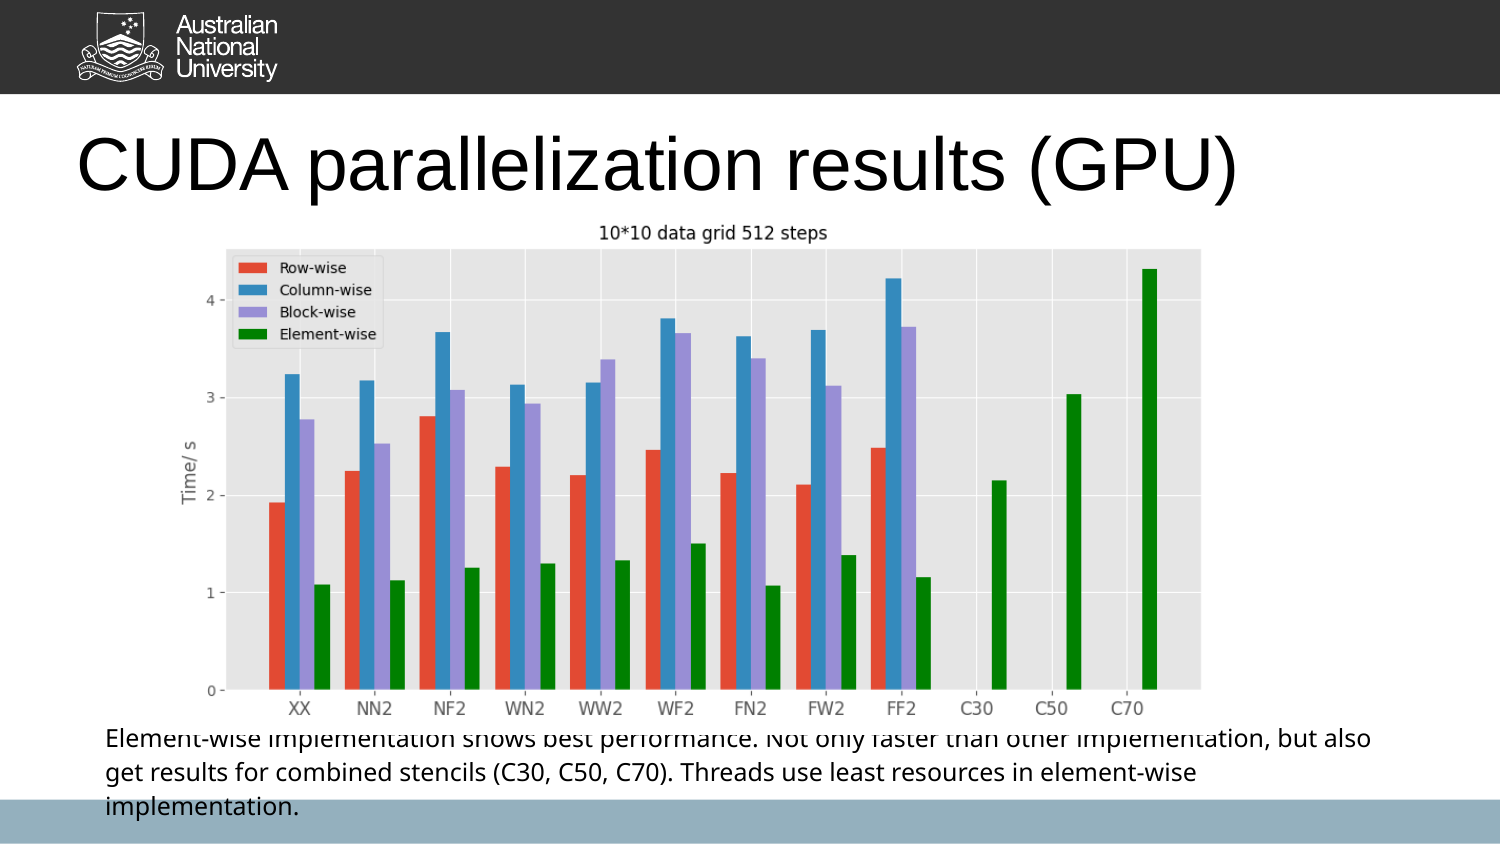

# CUDA parallelization results (GPU)
Element-wise implementation shows best performance. Not only faster than other implementation, but also get results for combined stencils (C30, C50, C70). Threads use least resources in element-wise implementation.